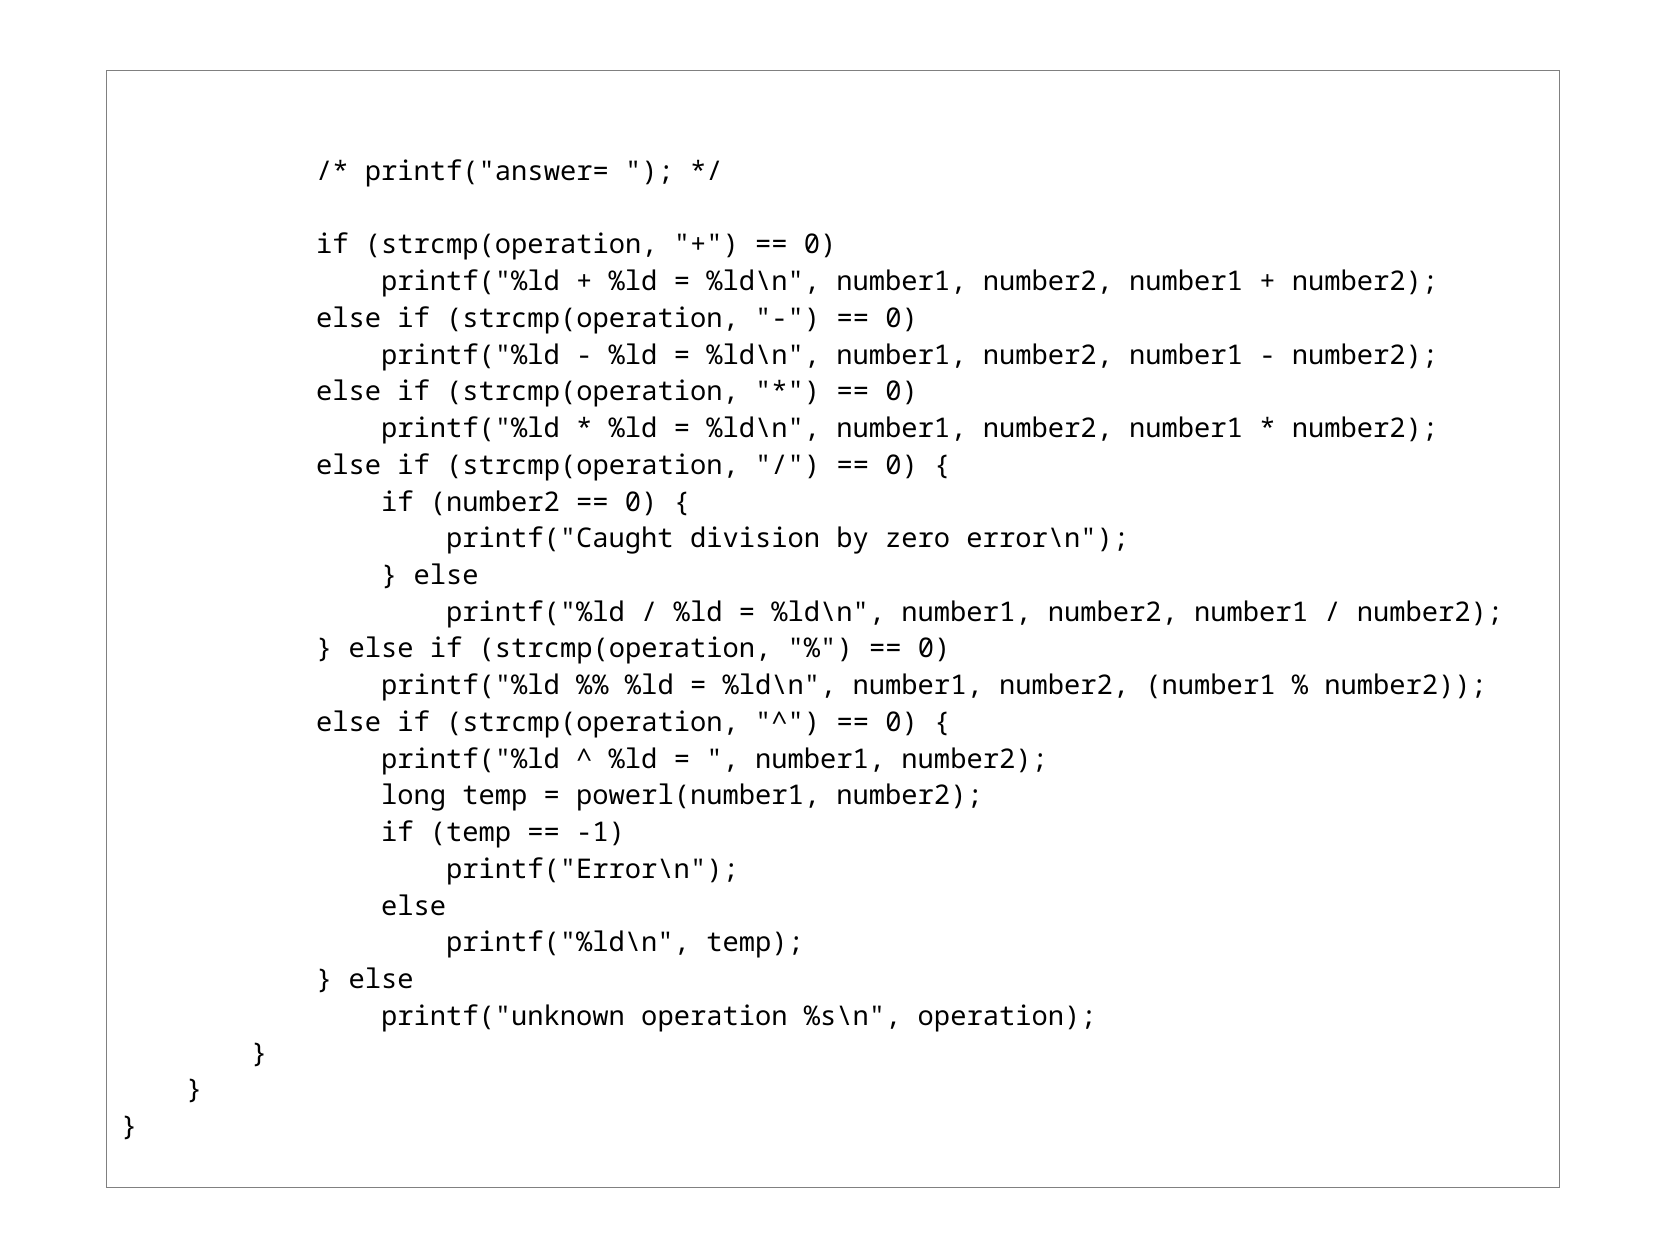

/* printf("answer= "); */
 if (strcmp(operation, "+") == 0)
 printf("%ld + %ld = %ld\n", number1, number2, number1 + number2);
 else if (strcmp(operation, "-") == 0)
 printf("%ld - %ld = %ld\n", number1, number2, number1 - number2);
 else if (strcmp(operation, "*") == 0)
 printf("%ld * %ld = %ld\n", number1, number2, number1 * number2);
 else if (strcmp(operation, "/") == 0) {
 if (number2 == 0) {
 printf("Caught division by zero error\n");
 } else
 printf("%ld / %ld = %ld\n", number1, number2, number1 / number2);
 } else if (strcmp(operation, "%") == 0)
 printf("%ld %% %ld = %ld\n", number1, number2, (number1 % number2));
 else if (strcmp(operation, "^") == 0) {
 printf("%ld ^ %ld = ", number1, number2);
 long temp = powerl(number1, number2);
 if (temp == -1)
 printf("Error\n");
 else
 printf("%ld\n", temp);
 } else
 printf("unknown operation %s\n", operation);
 }
 }
}